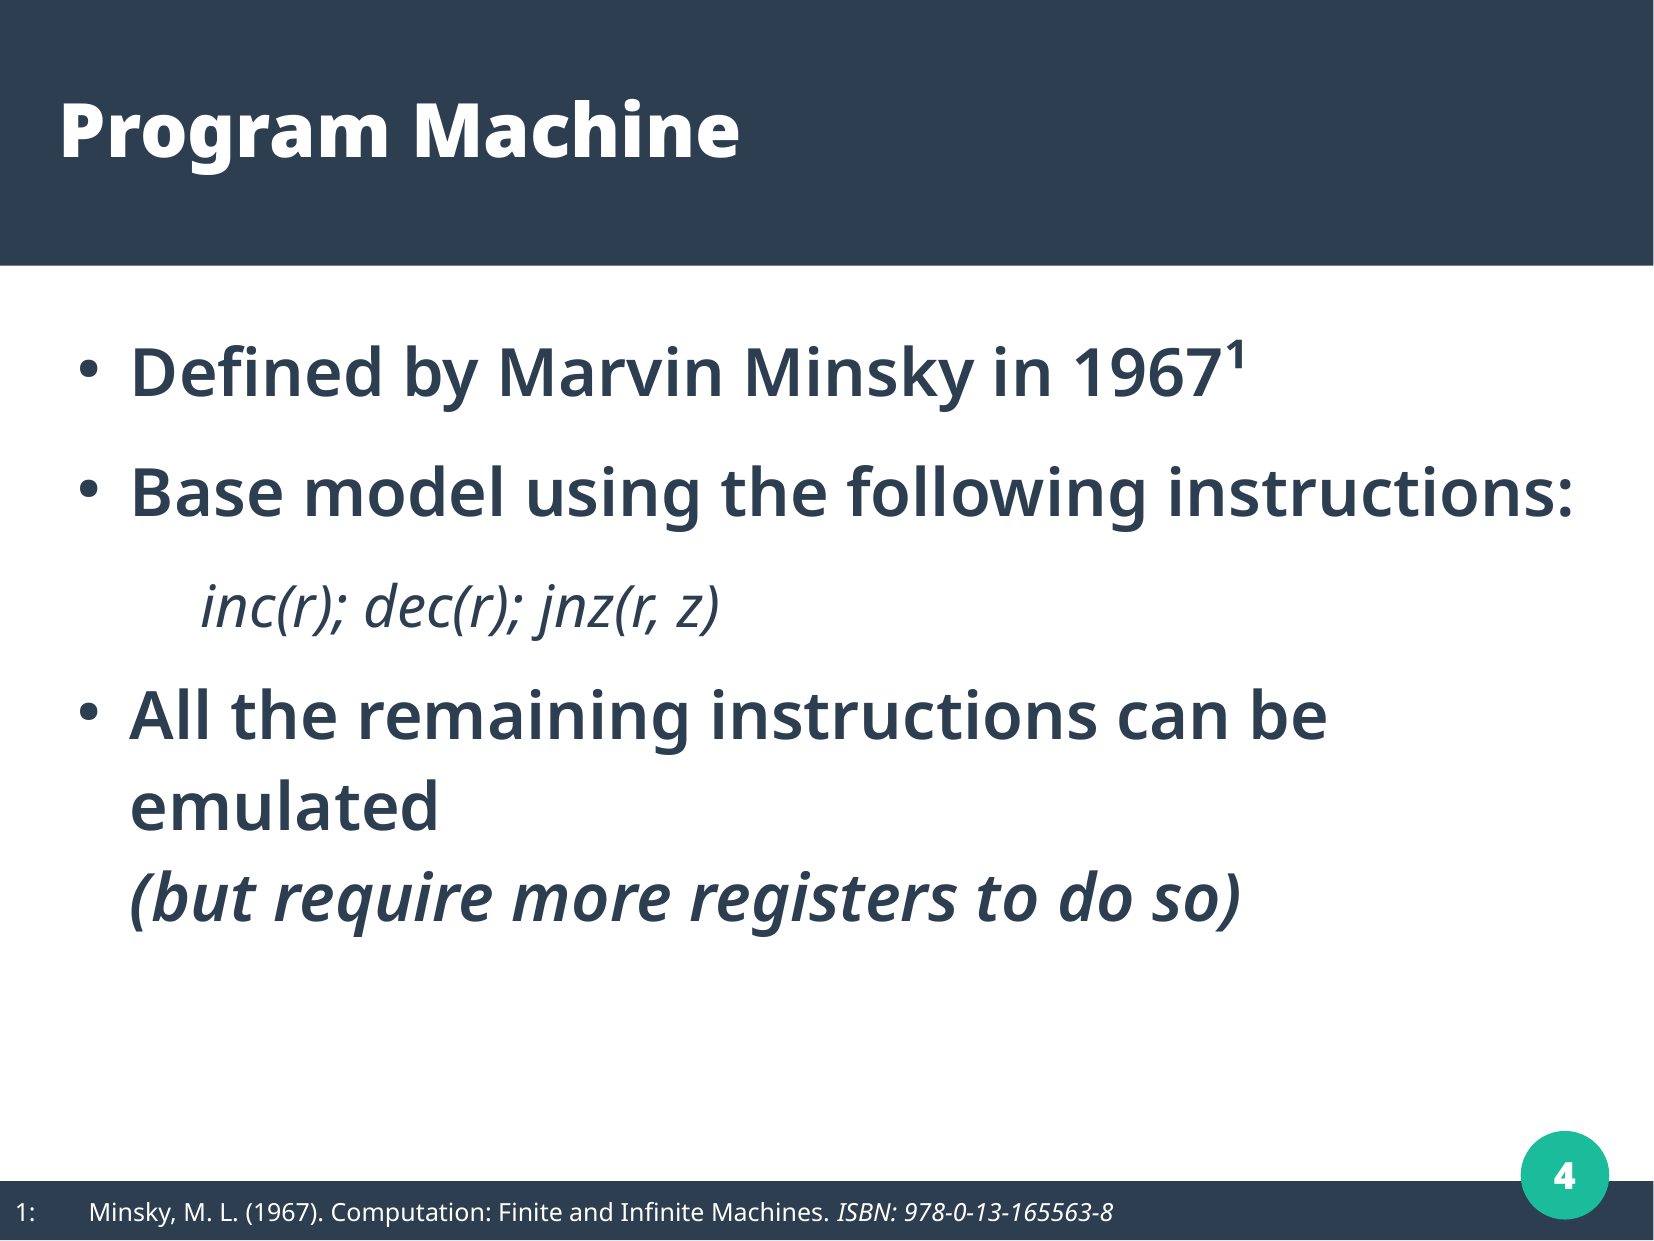

# Program Machine
Defined by Marvin Minsky in 1967¹
Base model using the following instructions:
inc(r); dec(r); jnz(r, z)
All the remaining instructions can be emulated
(but require more registers to do so)
4
1: 	Minsky, M. L. (1967). Computation: Finite and Infinite Machines. ISBN: 978-0-13-165563-8